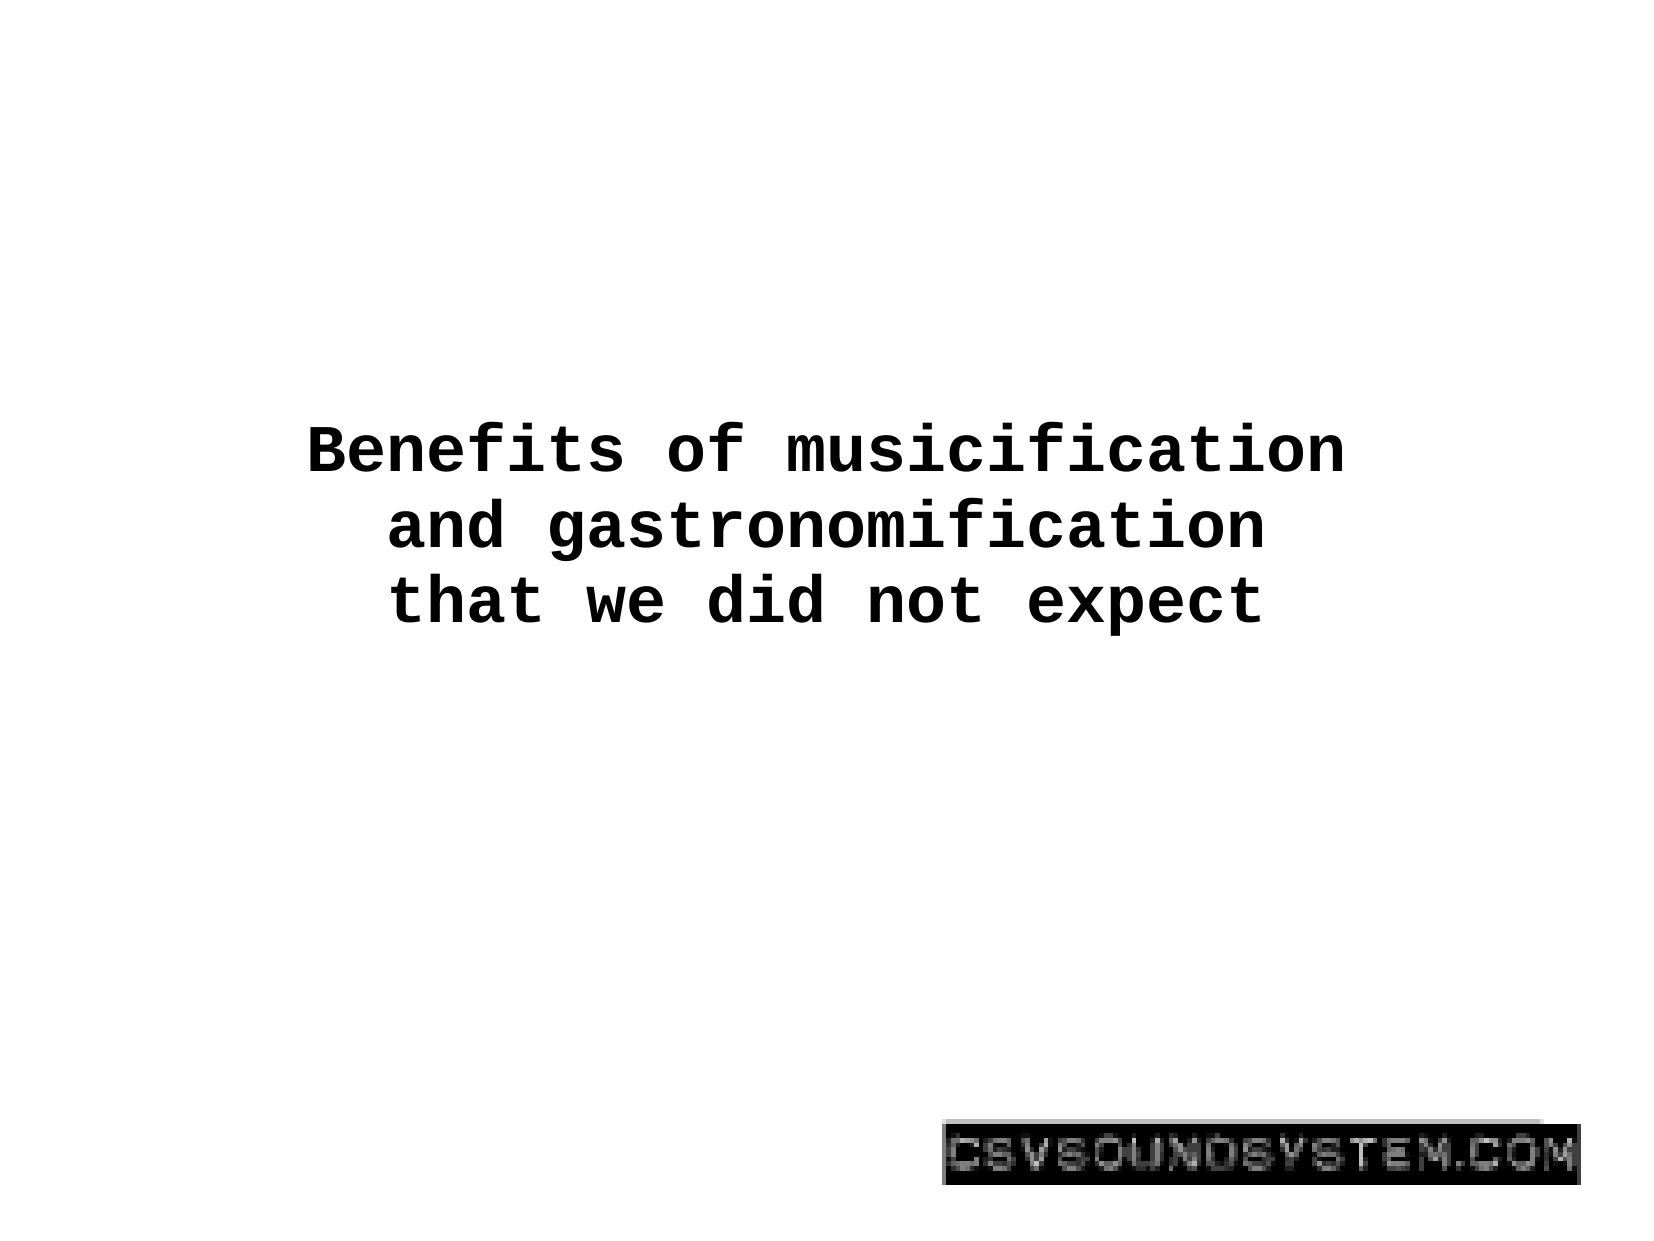

# Benefits of musicification
and gastronomification
that we did not expect